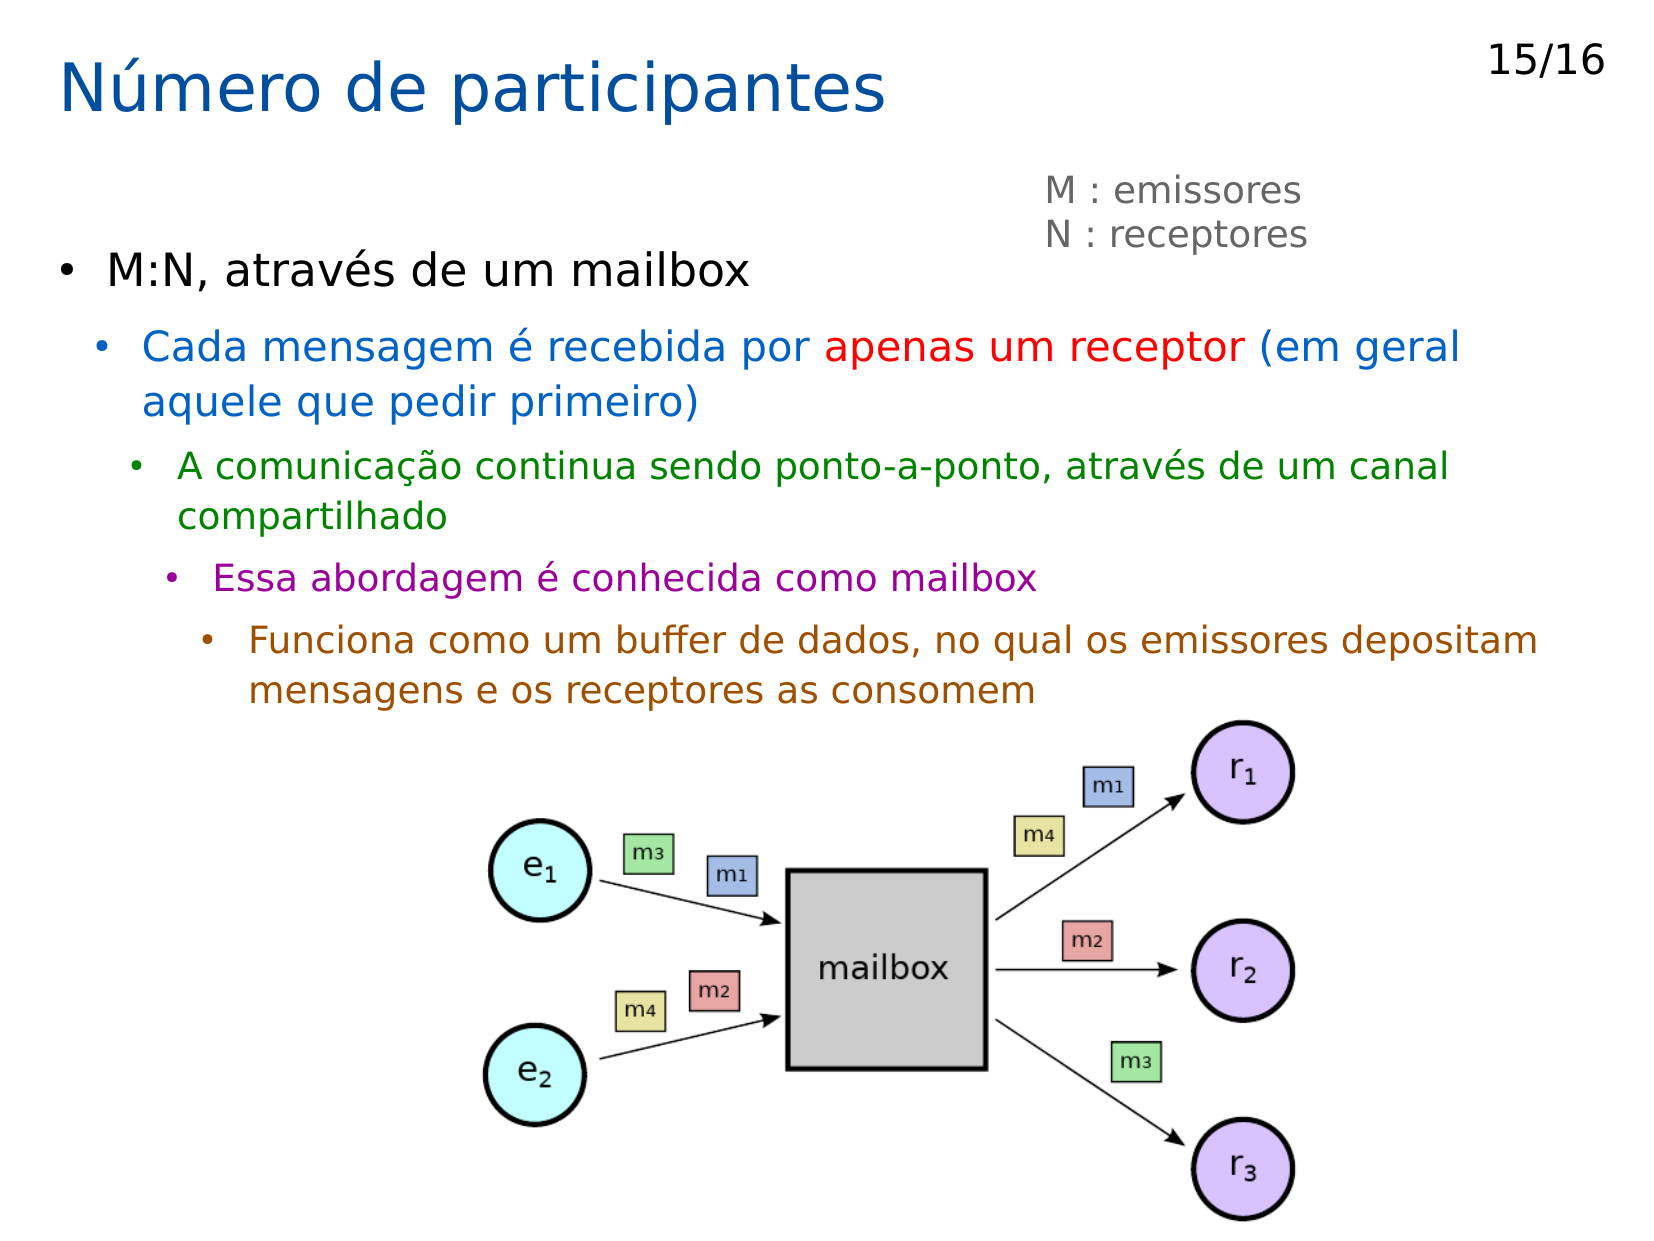

# Número de participantes
15
M : emissores
N : receptores
M:N, através de um mailbox
Cada mensagem é recebida por apenas um receptor (em geral aquele que pedir primeiro)
A comunicação continua sendo ponto-a-ponto, através de um canal compartilhado
Essa abordagem é conhecida como mailbox
Funciona como um buffer de dados, no qual os emissores depositam mensagens e os receptores as consomem